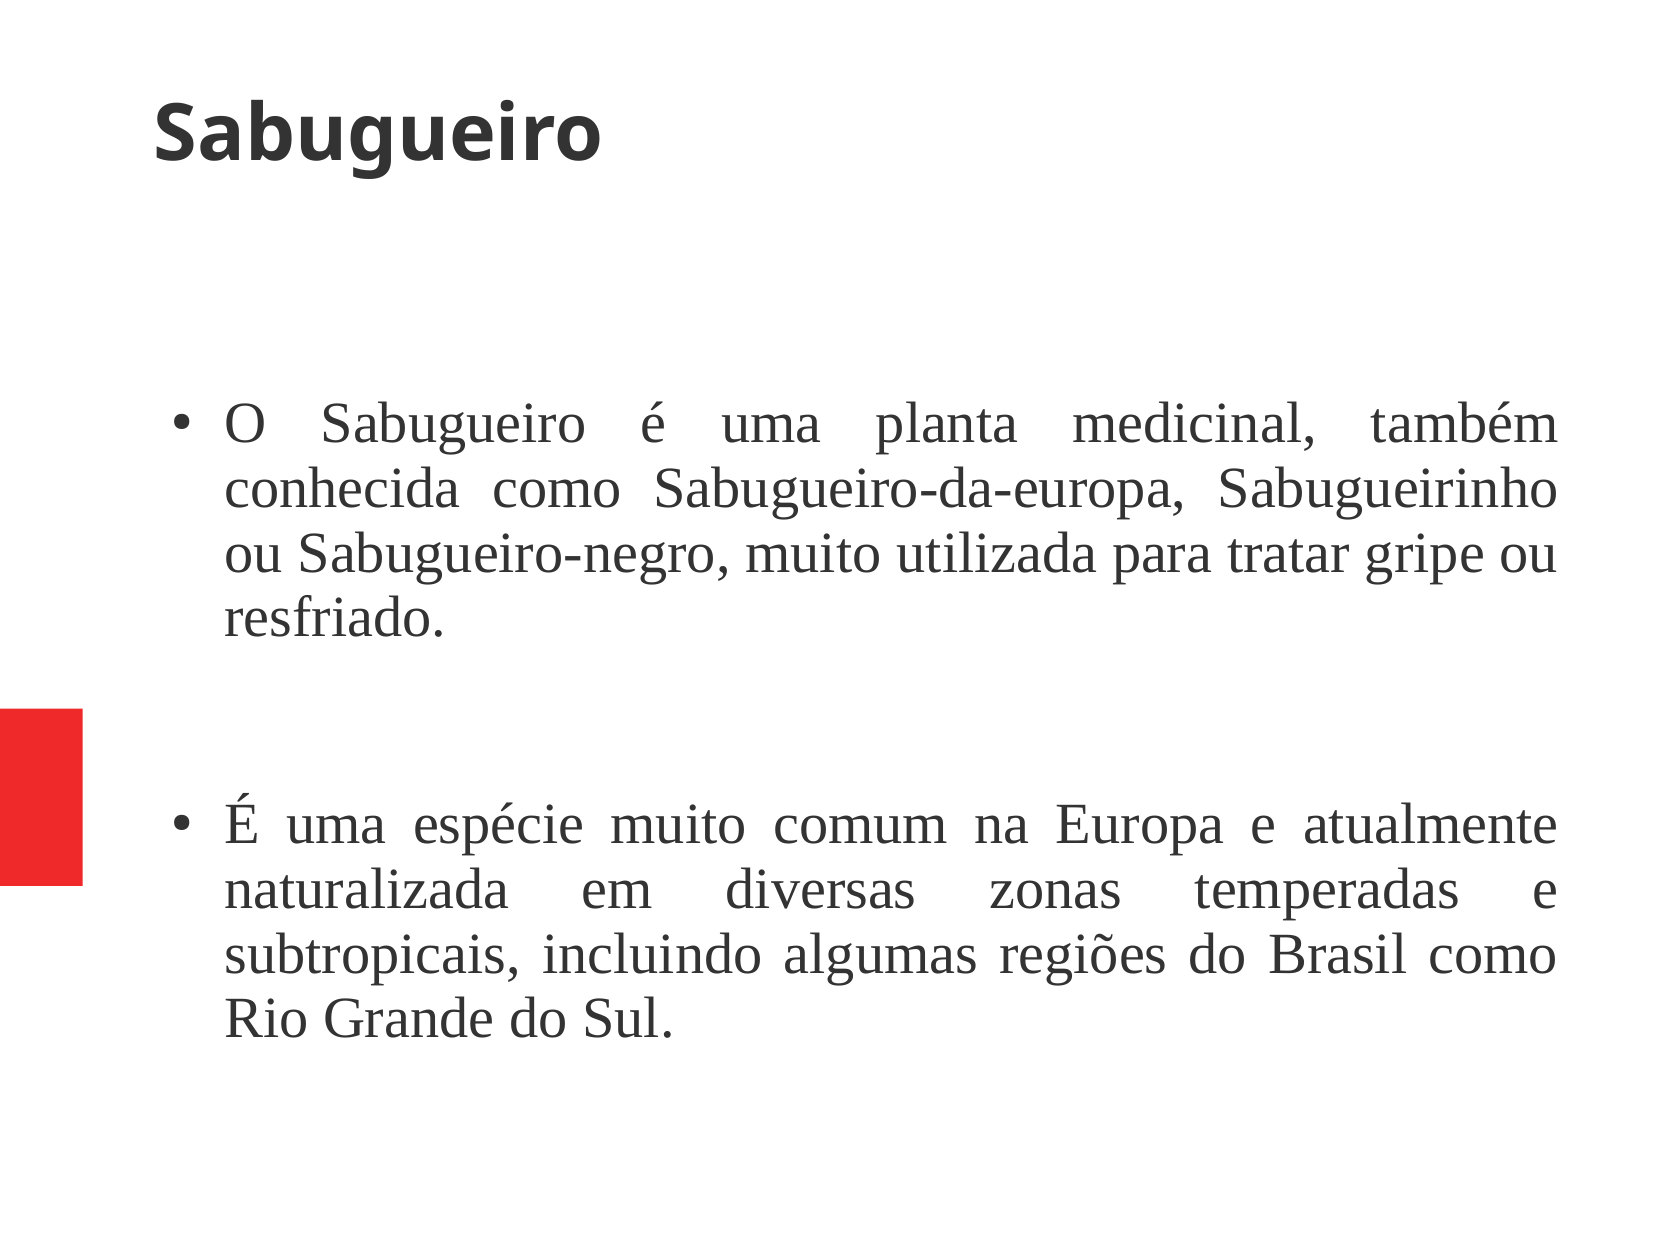

Sabugueiro
# O Sabugueiro é uma planta medicinal, também conhecida como Sabugueiro-da-europa, Sabugueirinho ou Sabugueiro-negro, muito utilizada para tratar gripe ou resfriado.
É uma espécie muito comum na Europa e atualmente naturalizada em diversas zonas temperadas e subtropicais, incluindo algumas regiões do Brasil como Rio Grande do Sul.